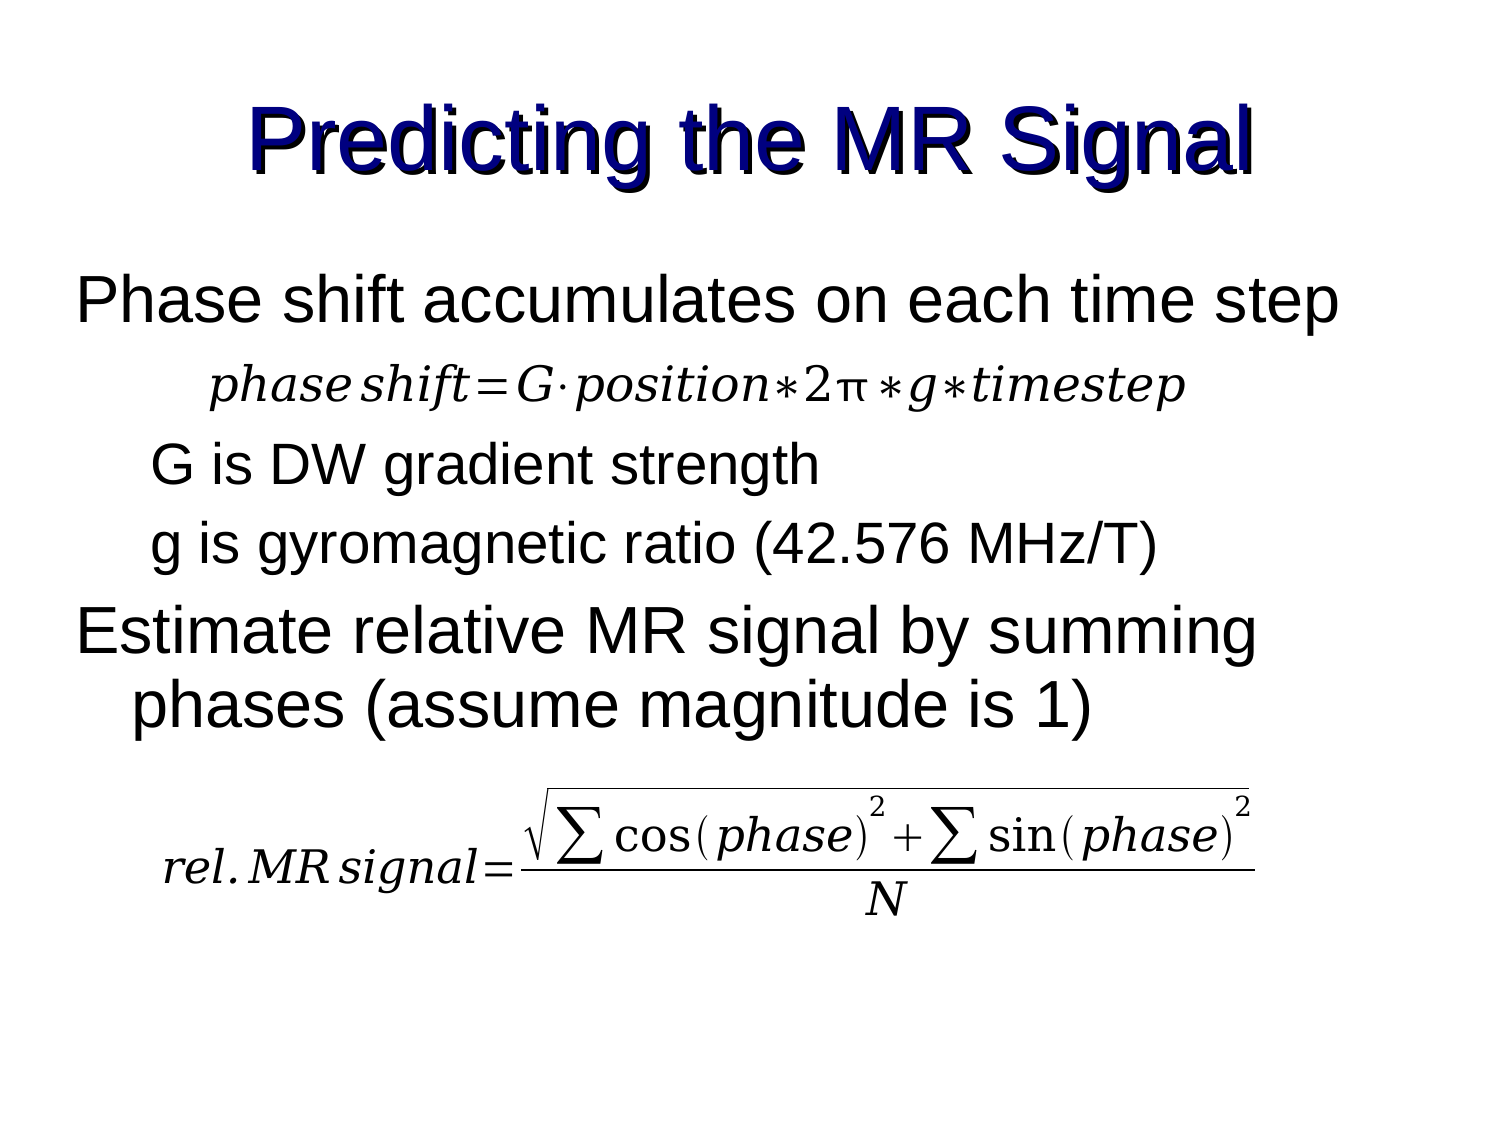

# Predicting the MR Signal
Phase shift accumulates on each time step
G is DW gradient strength
g is gyromagnetic ratio (42.576 MHz/T)
Estimate relative MR signal by summing phases (assume magnitude is 1)